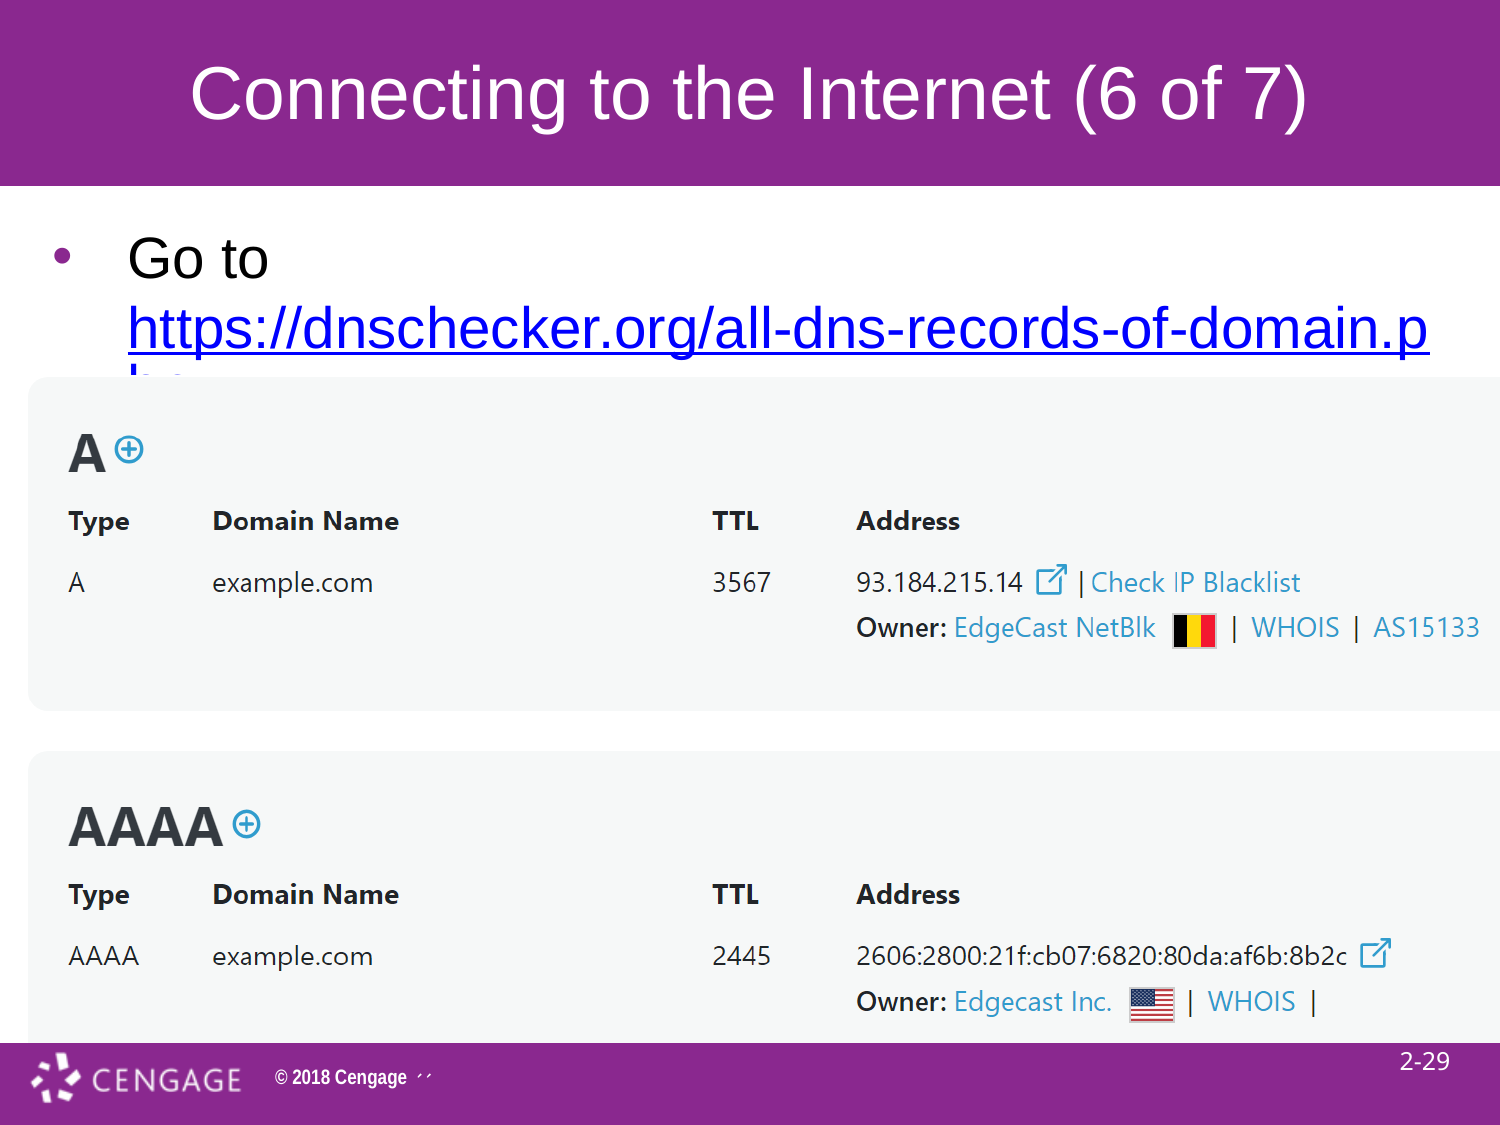

# Connecting to the Internet (6 of 7)
Go to https://dnschecker.org/all-dns-records-of-domain.php to find IP addresses of websites online.